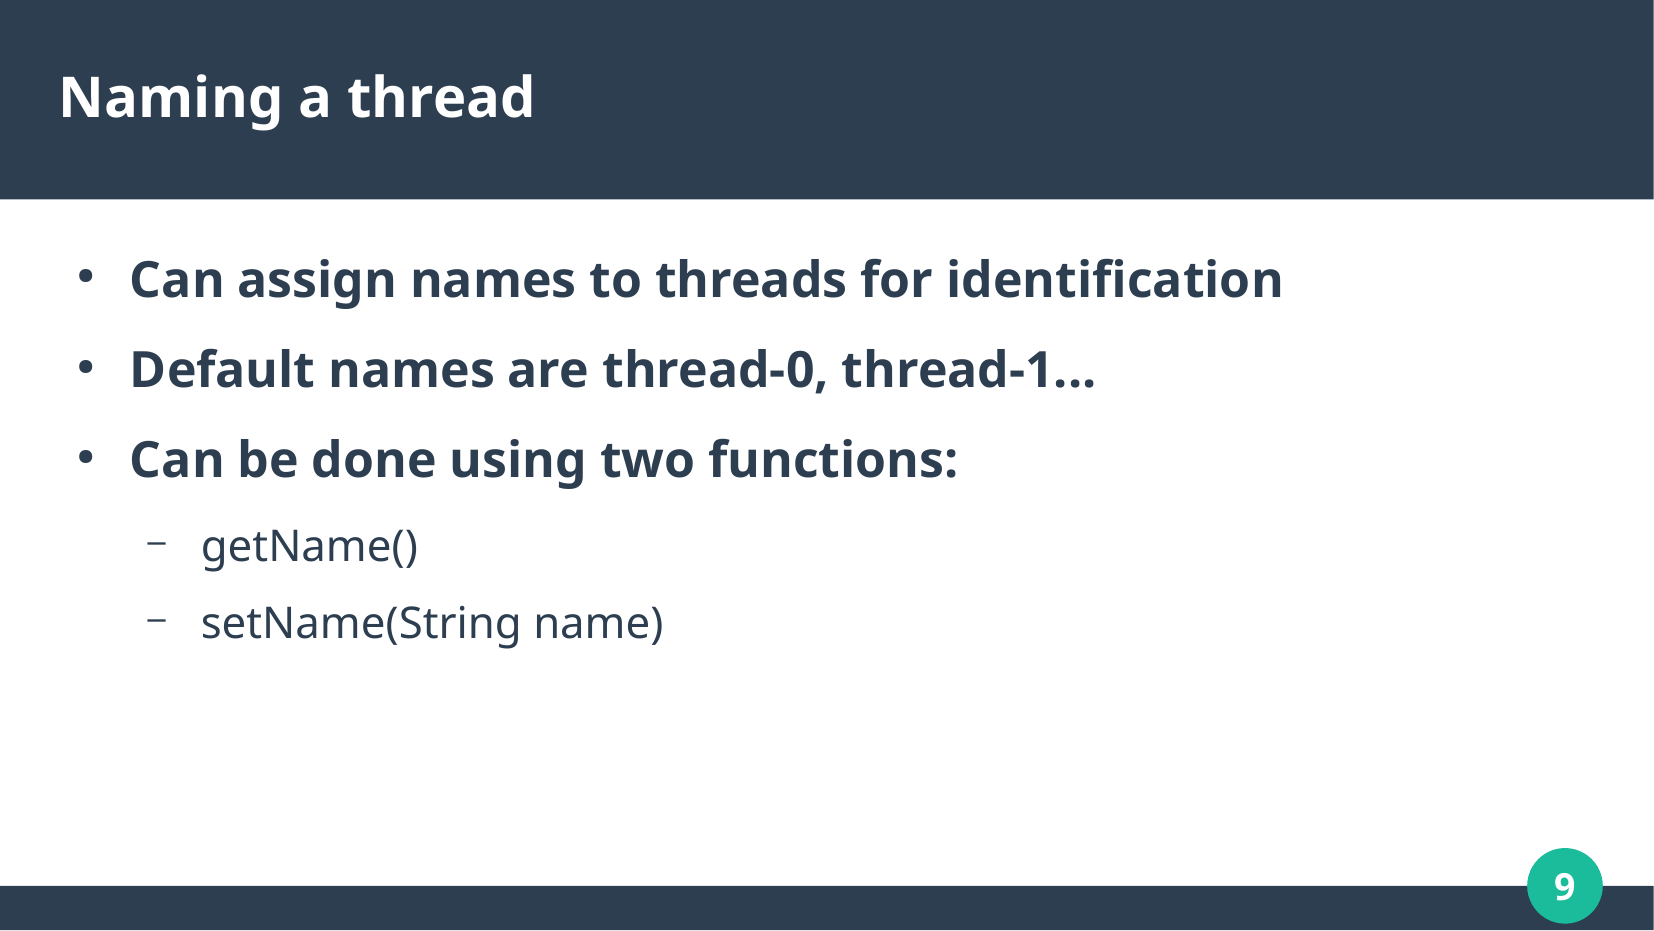

# Naming a thread
Can assign names to threads for identification
Default names are thread-0, thread-1...
Can be done using two functions:
getName()
setName(String name)